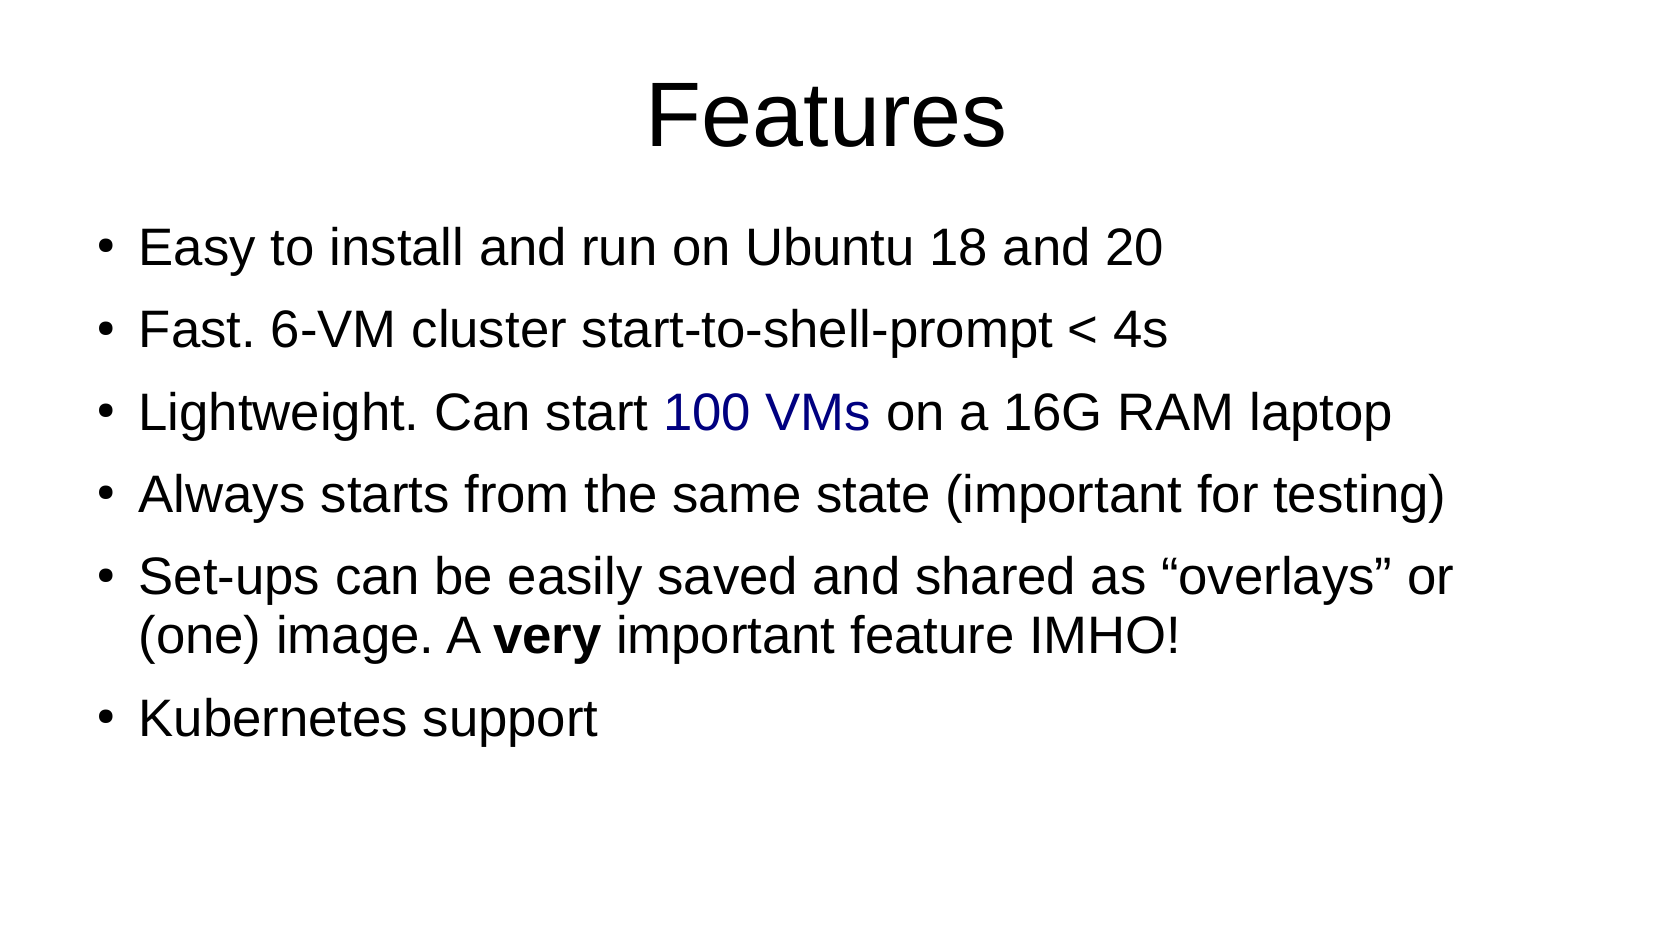

# Features
Easy to install and run on Ubuntu 18 and 20
Fast. 6-VM cluster start-to-shell-prompt < 4s
Lightweight. Can start 100 VMs on a 16G RAM laptop
Always starts from the same state (important for testing)
Set-ups can be easily saved and shared as “overlays” or (one) image. A very important feature IMHO!
Kubernetes support